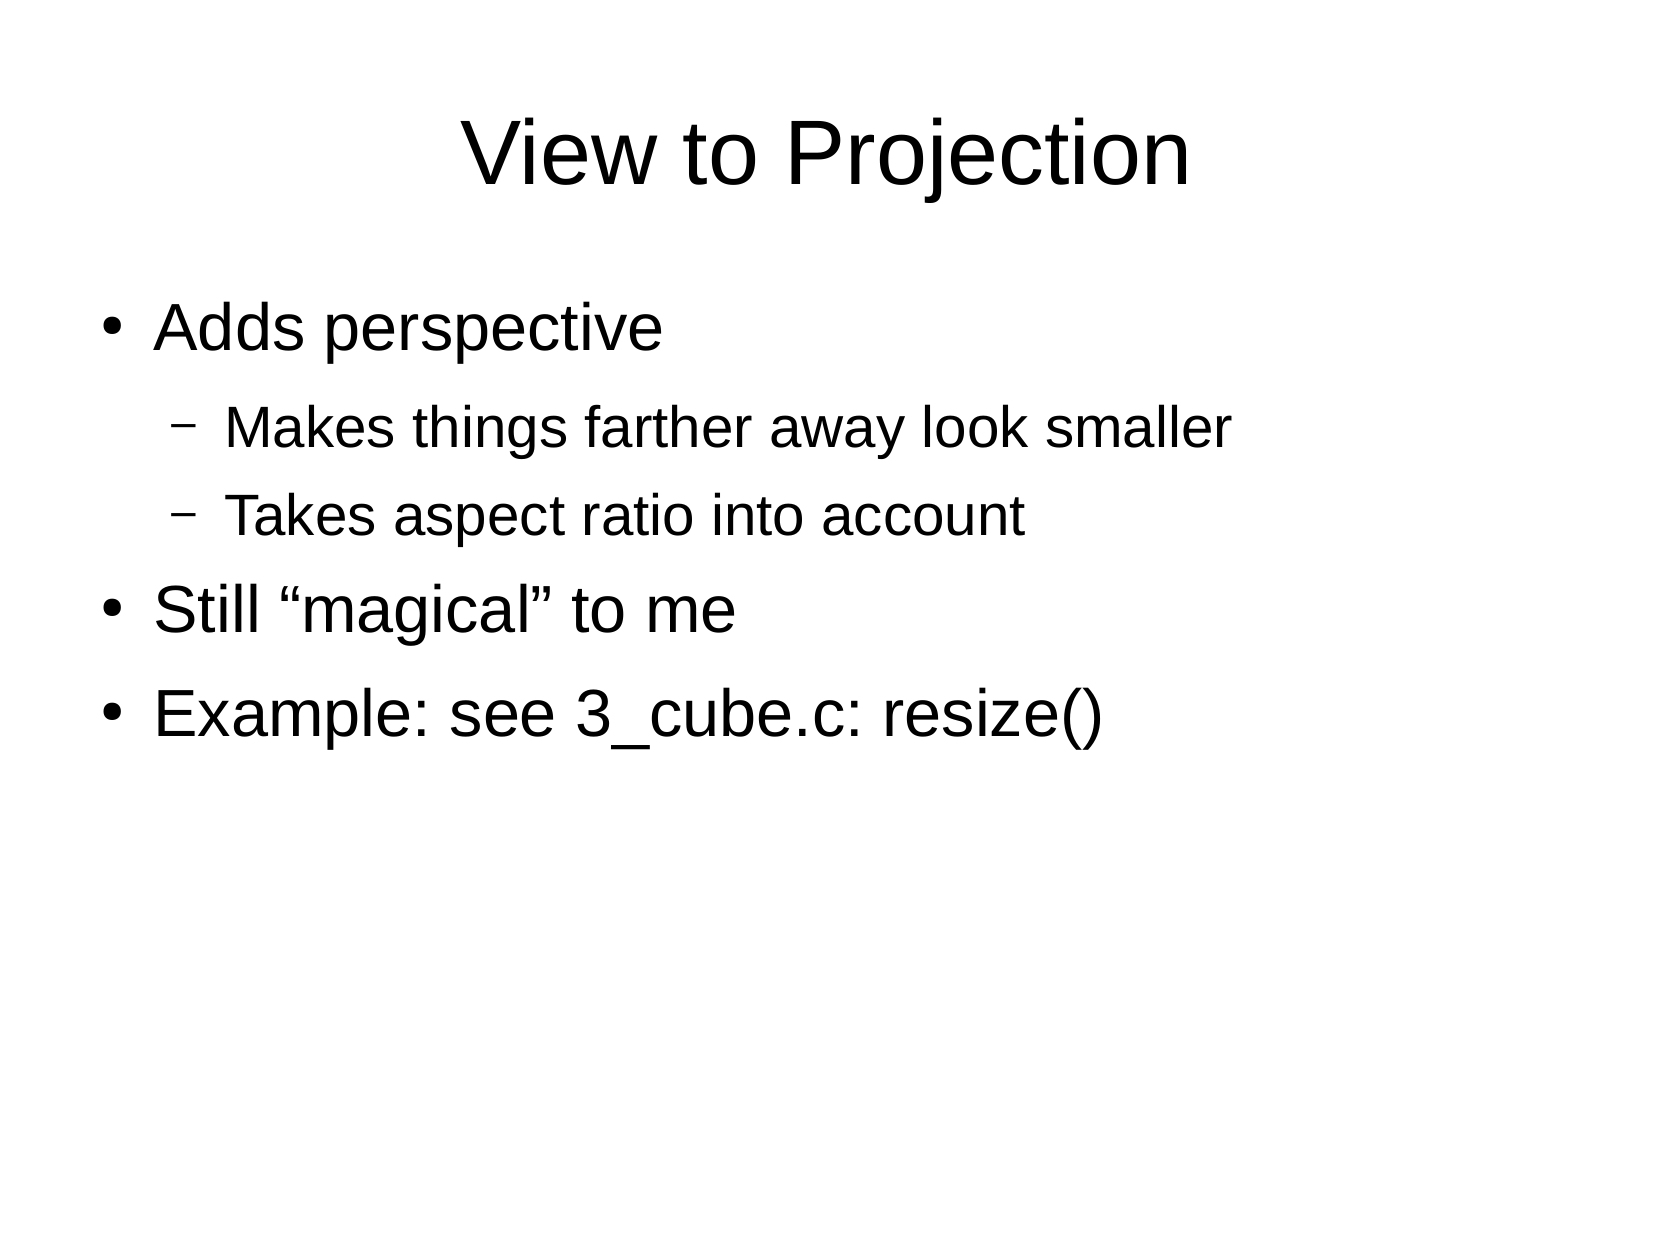

# View to Projection
Adds perspective
Makes things farther away look smaller
Takes aspect ratio into account
Still “magical” to me
Example: see 3_cube.c: resize()